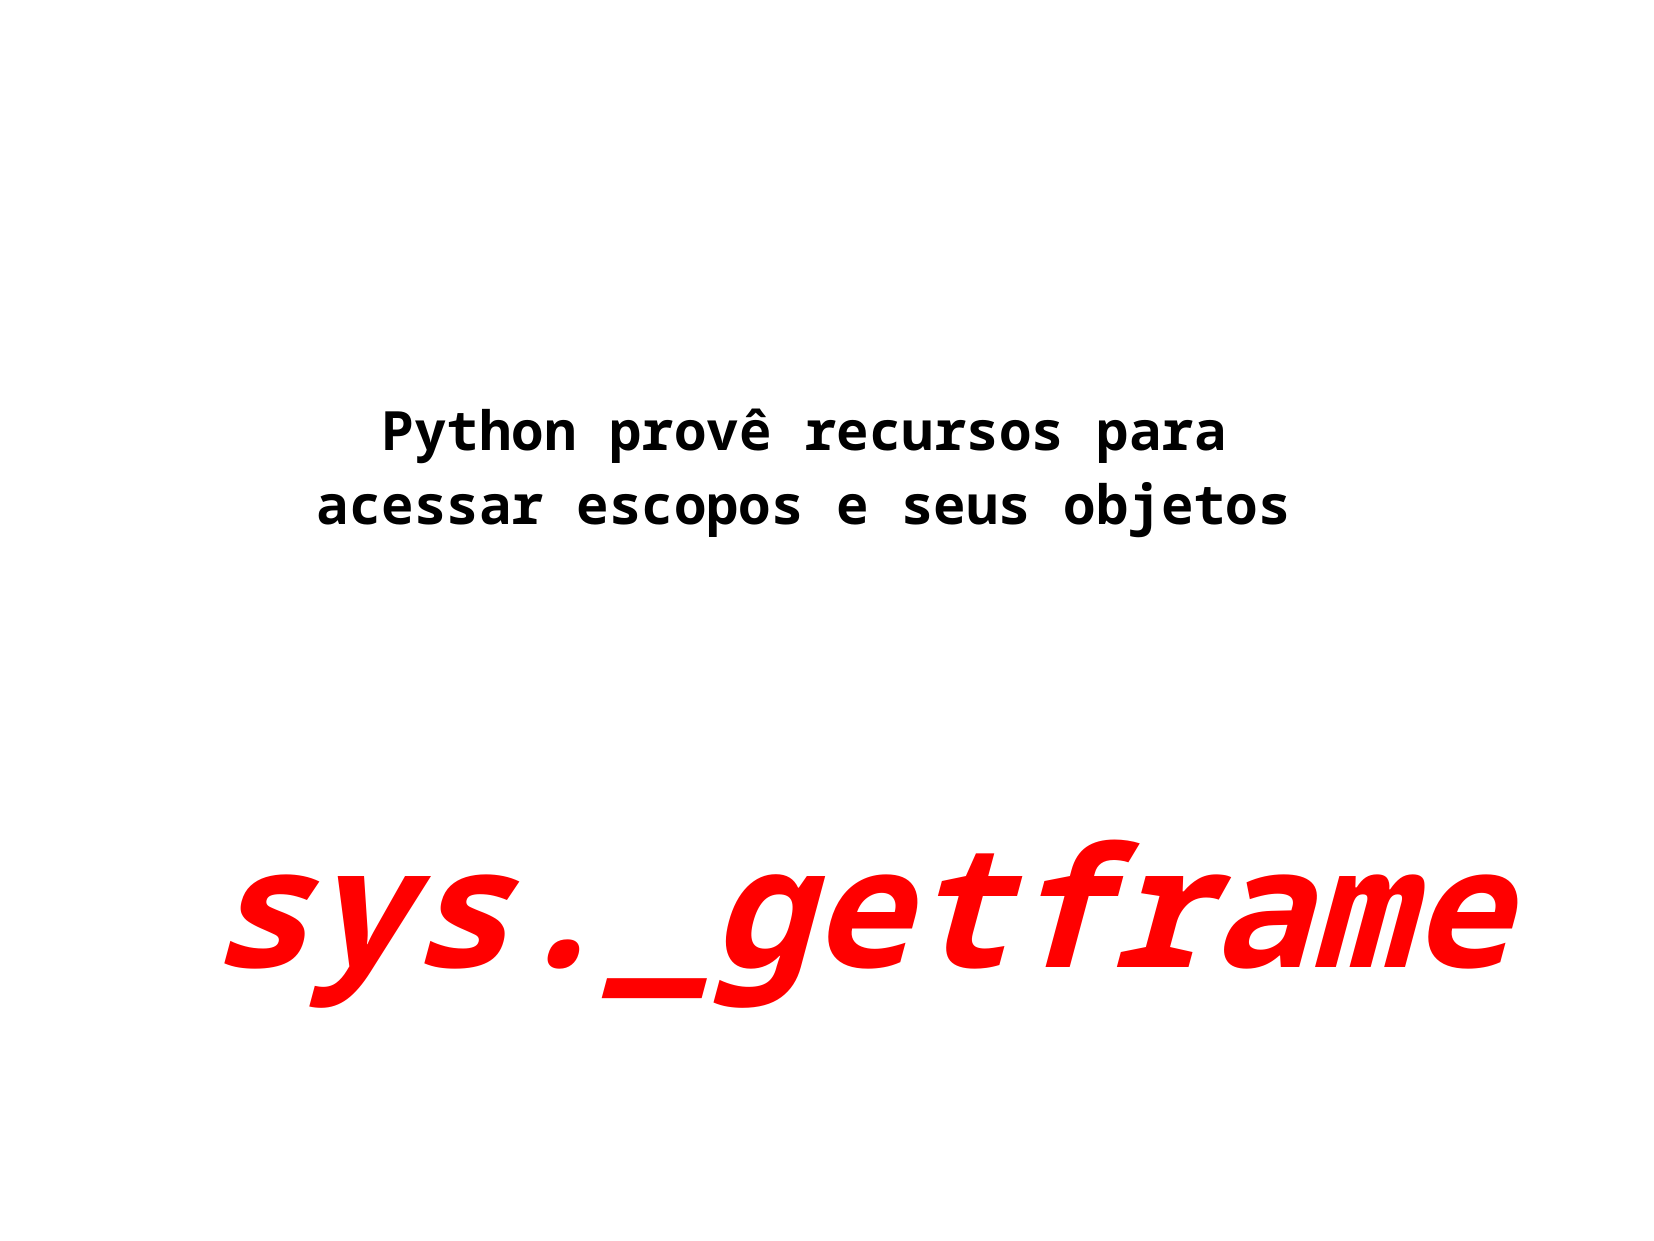

Python provê recursos para
acessar escopos e seus objetos
sys._getframe